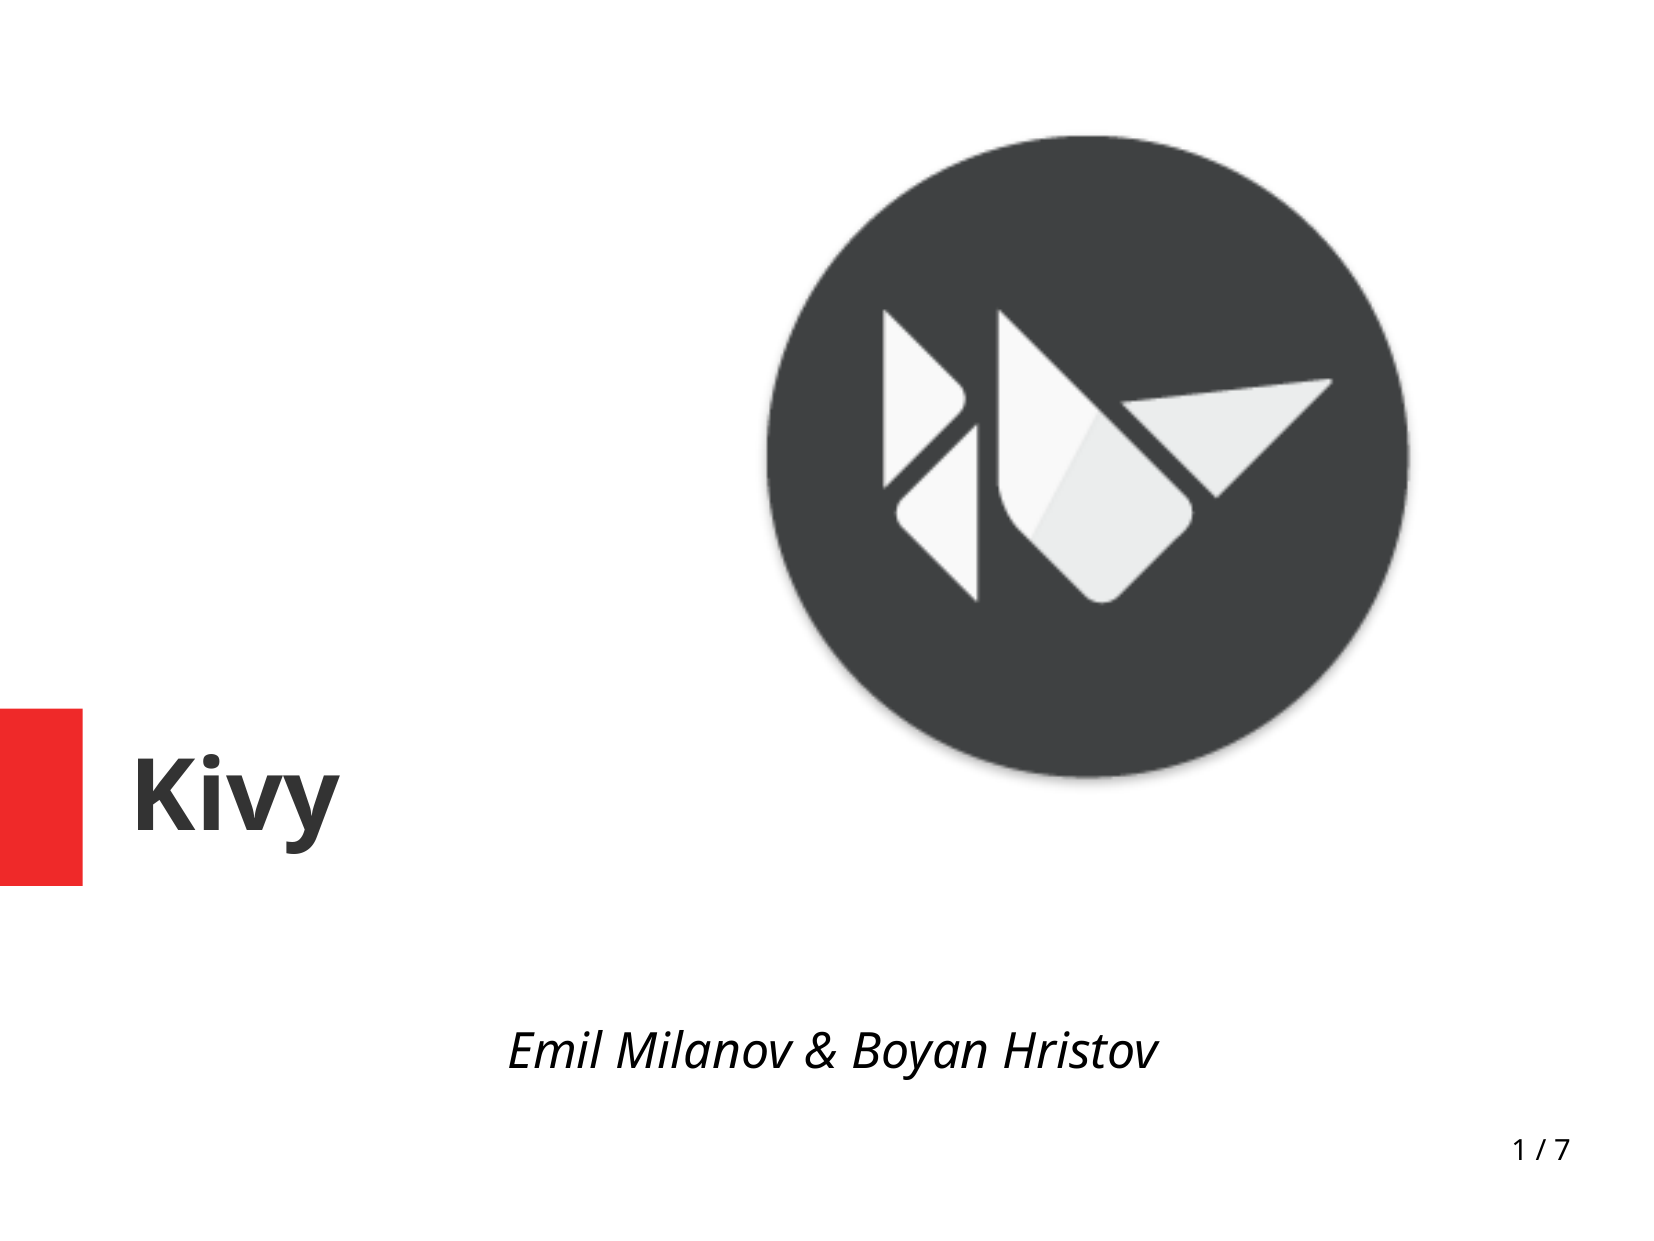

# Kivy
Emil Milanov & Boyan Hristov
1